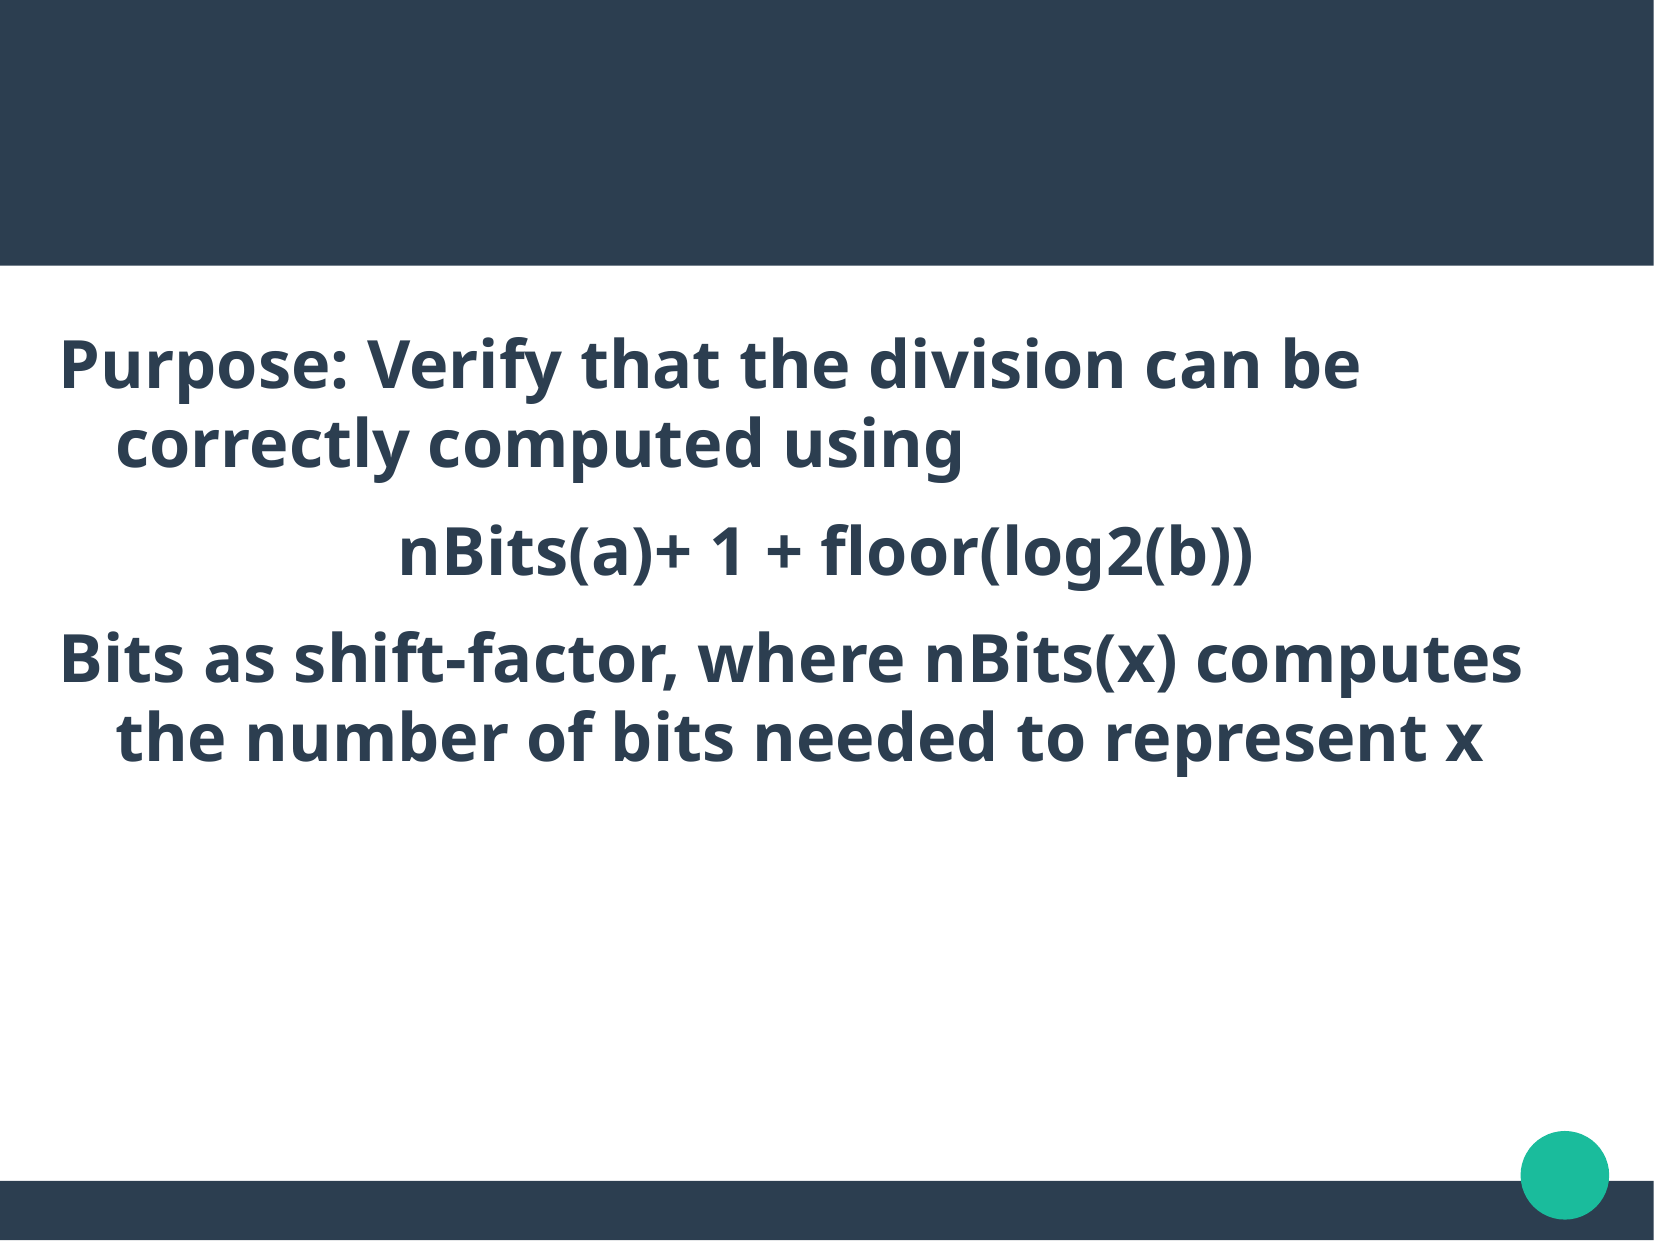

#
Purpose: Verify that the division can be correctly computed using
nBits(a)+ 1 + floor(log2(b))
Bits as shift-factor, where nBits(x) computes the number of bits needed to represent x